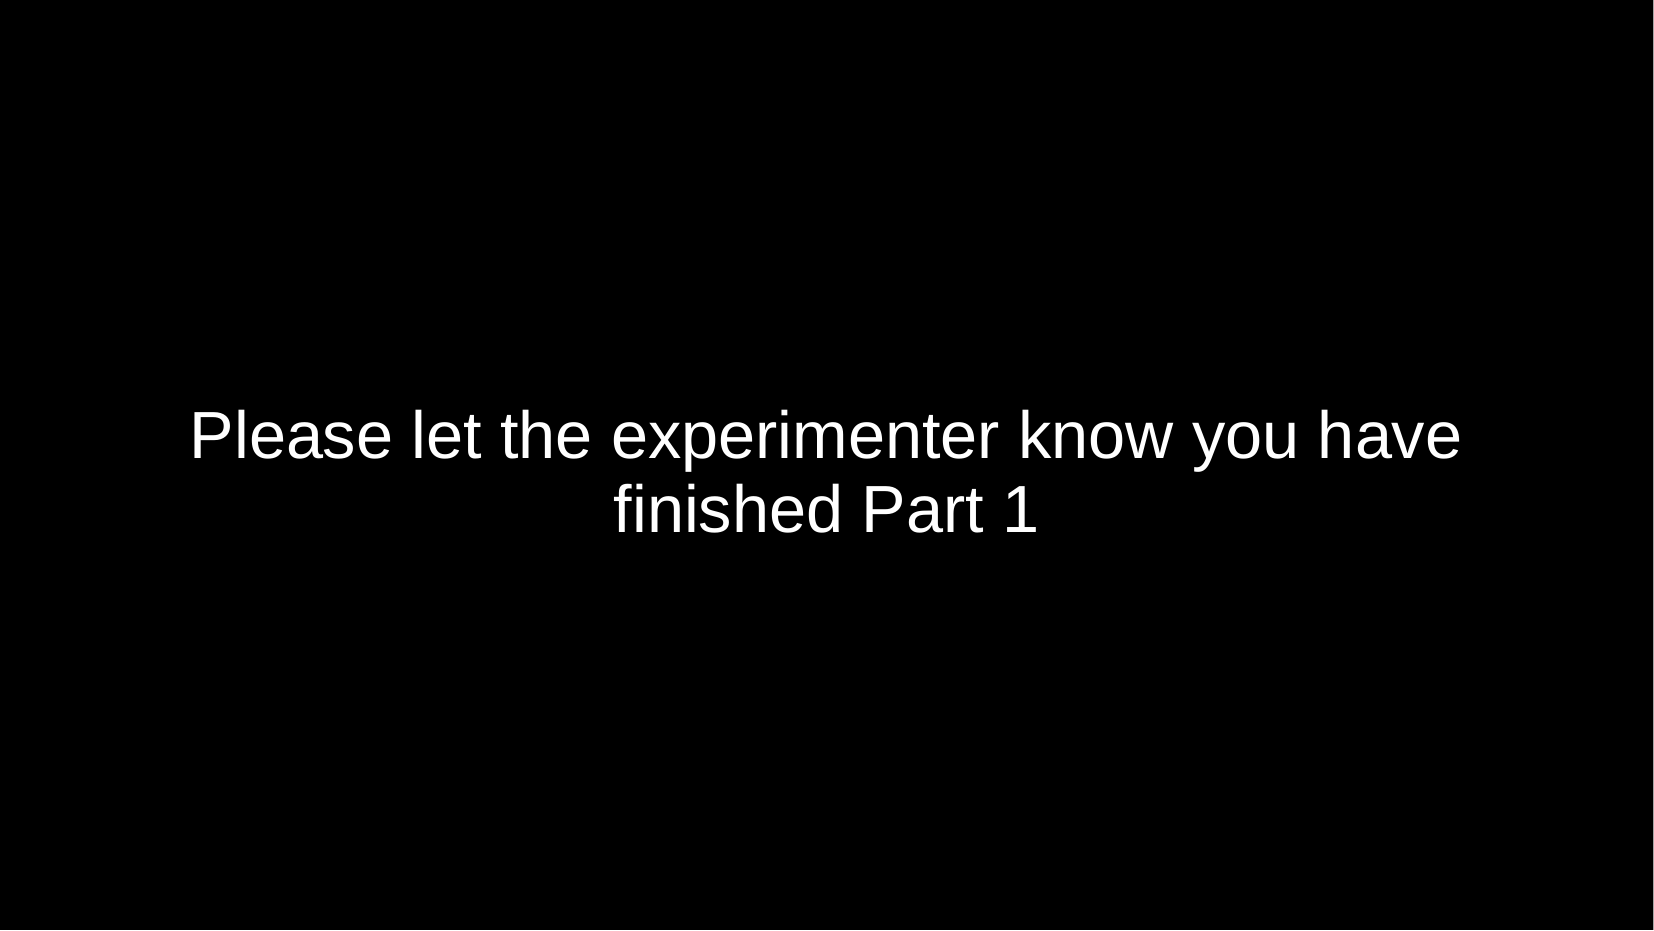

# Please let the experimenter know you have finished Part 1